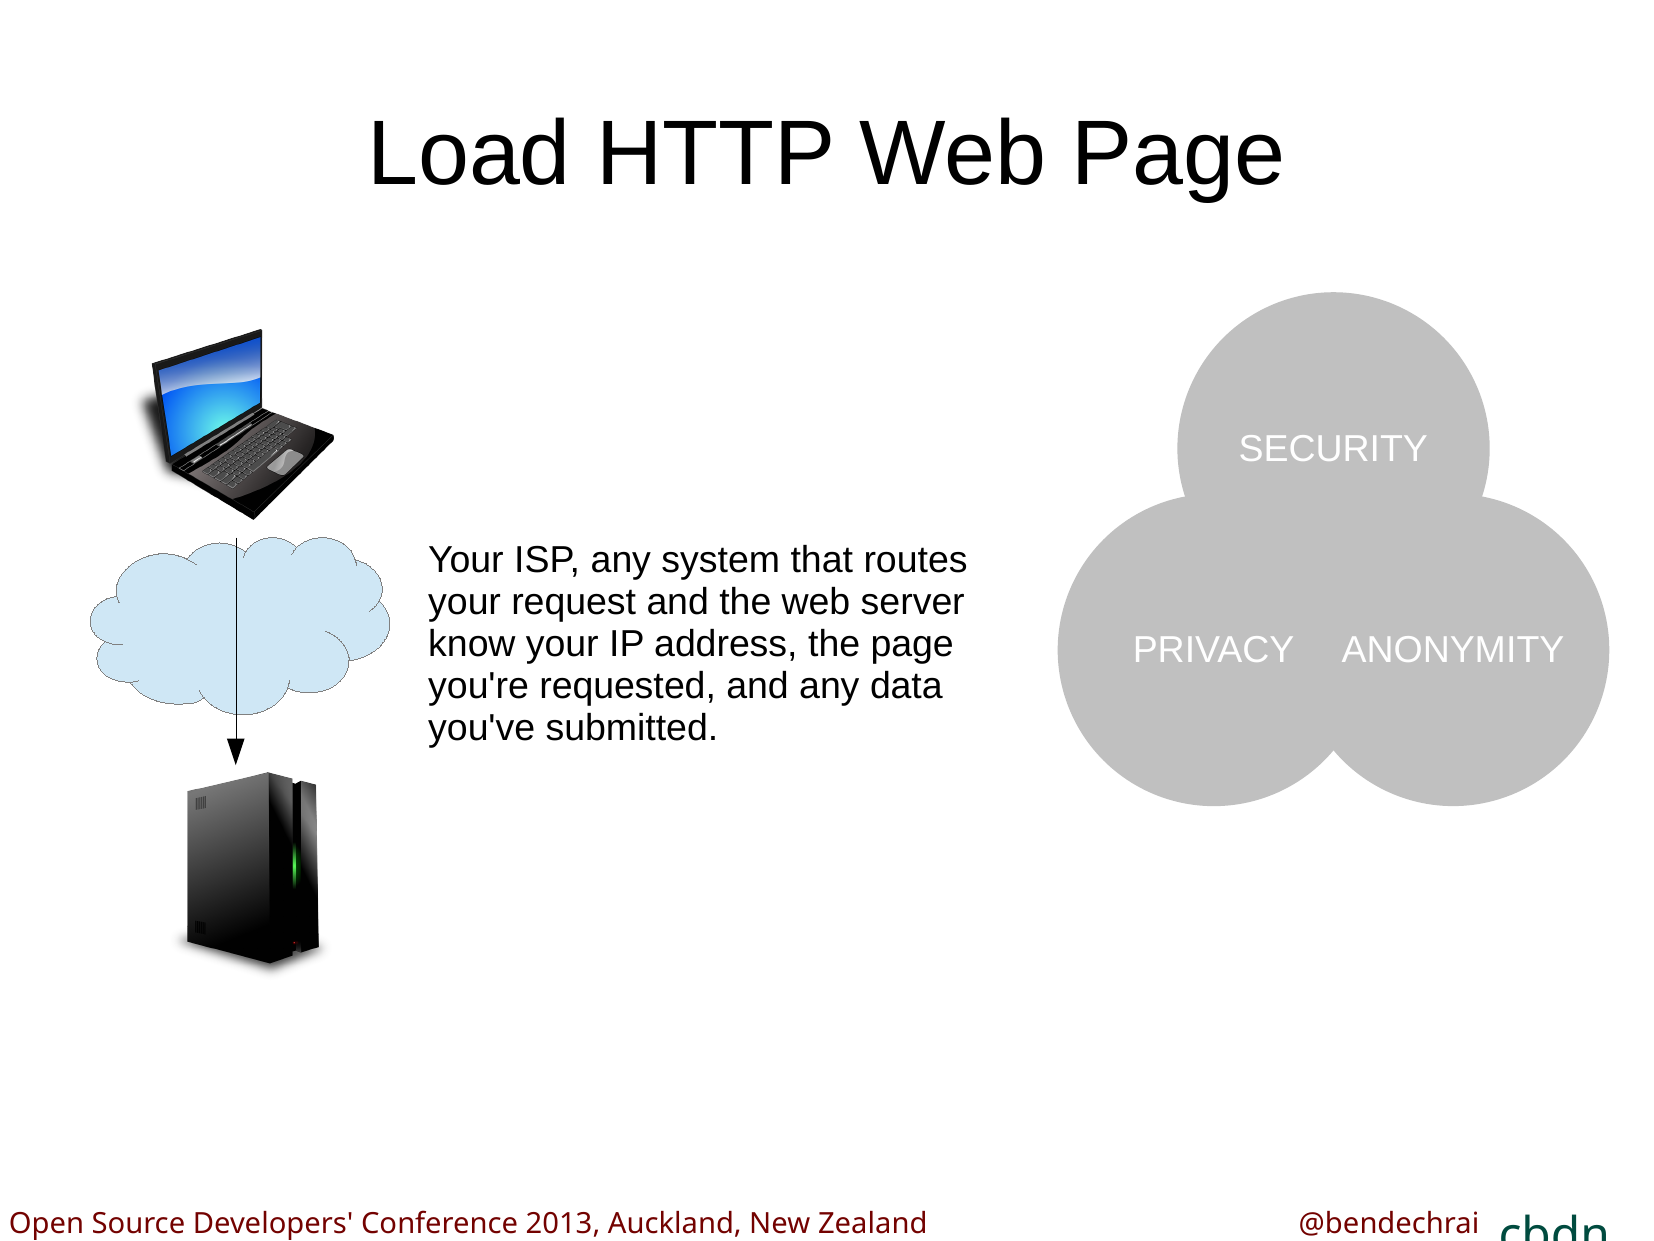

# Load HTTP Web Page
SECURITY
ANONYMITY
PRIVACY
Your ISP, any system that routes your request and the web server know your IP address, the page you're requested, and any data you've submitted.
cbdn
Open Source Developers' Conference 2013, Auckland, New Zealand
@bendechrai